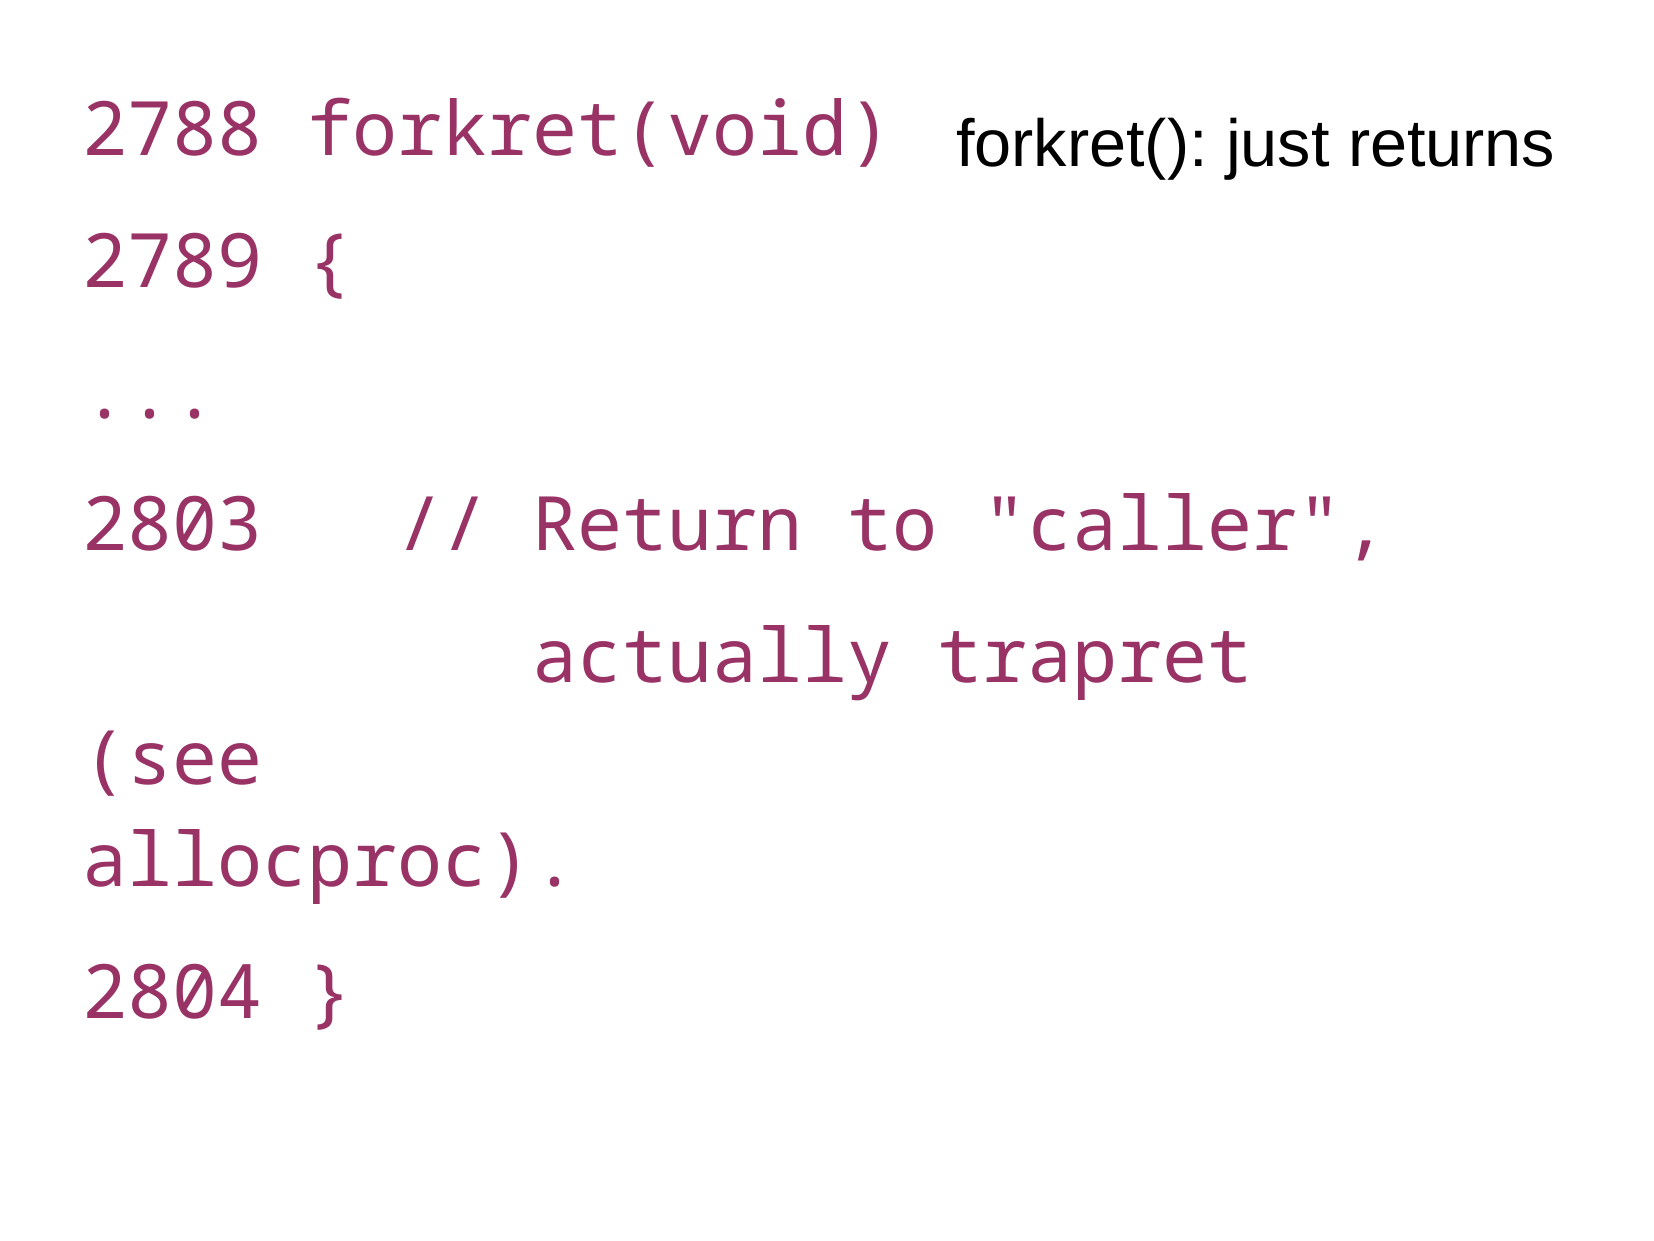

# 2788 forkret(void)
2789 {
...
2803 // Return to "caller",
 actually trapret (see 	 allocproc).
2804 }
forkret(): just returns